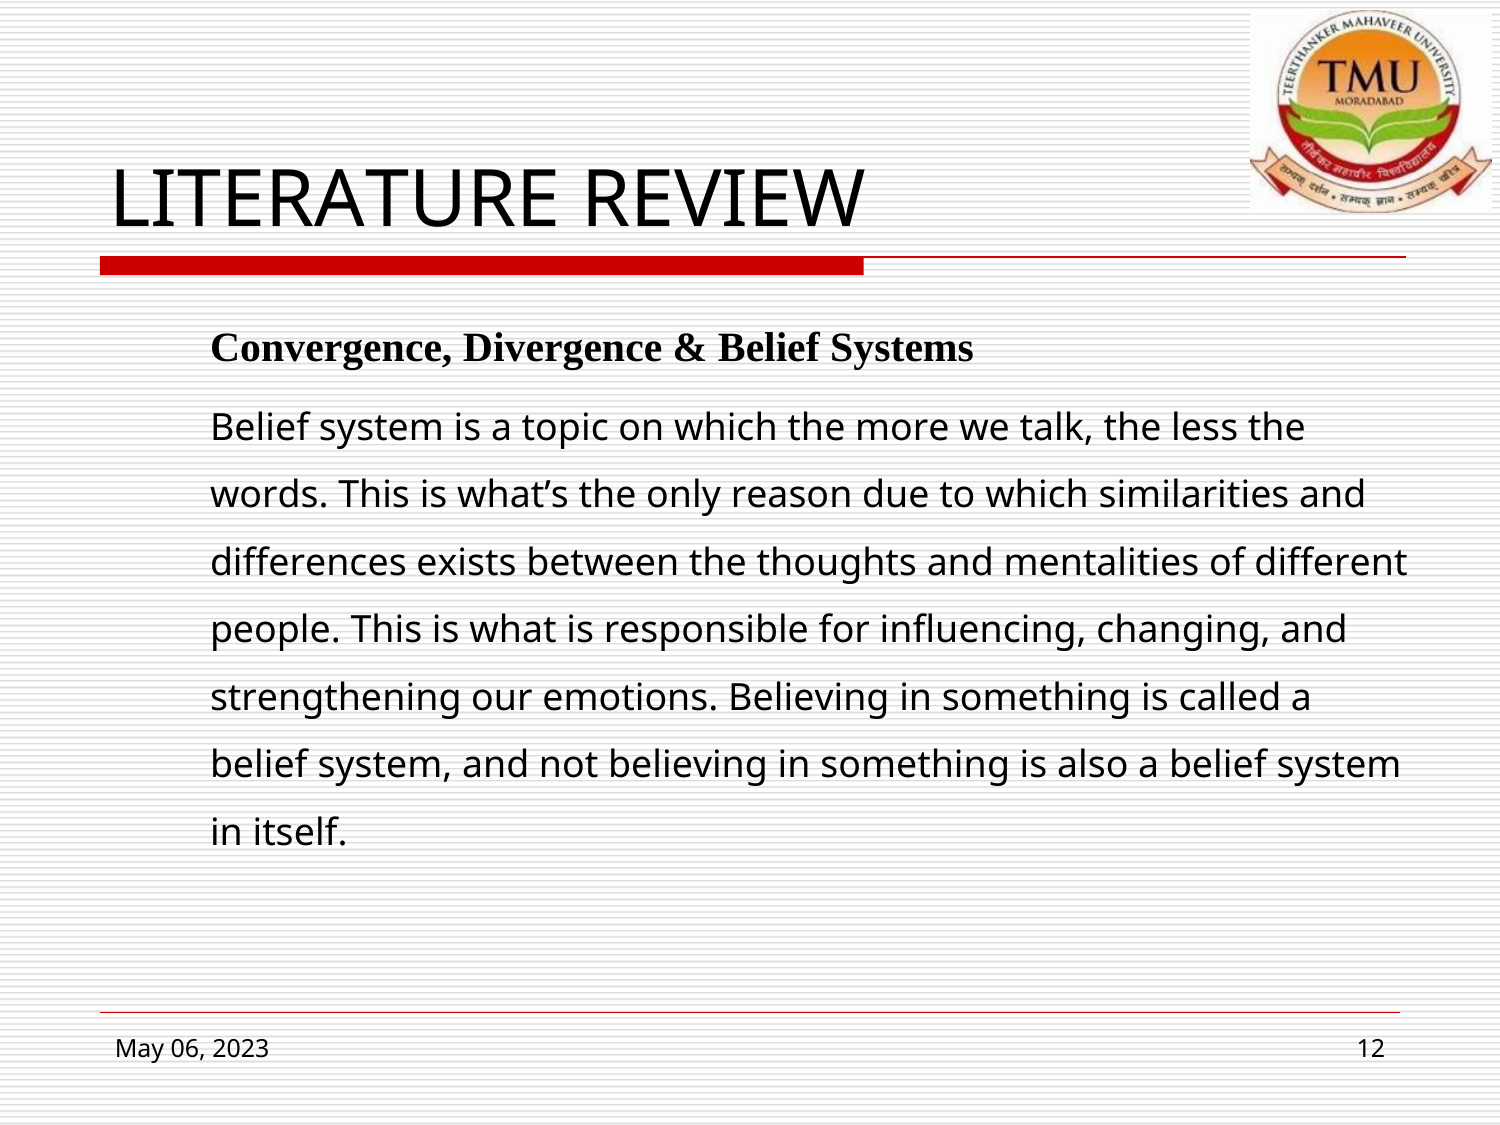

# LITERATURE REVIEW
Convergence, Divergence & Belief Systems
Belief system is a topic on which the more we talk, the less the words. This is what’s the only reason due to which similarities and differences exists between the thoughts and mentalities of different people. This is what is responsible for influencing, changing, and strengthening our emotions. Believing in something is called a belief system, and not believing in something is also a belief system in itself.
May 06, 2023